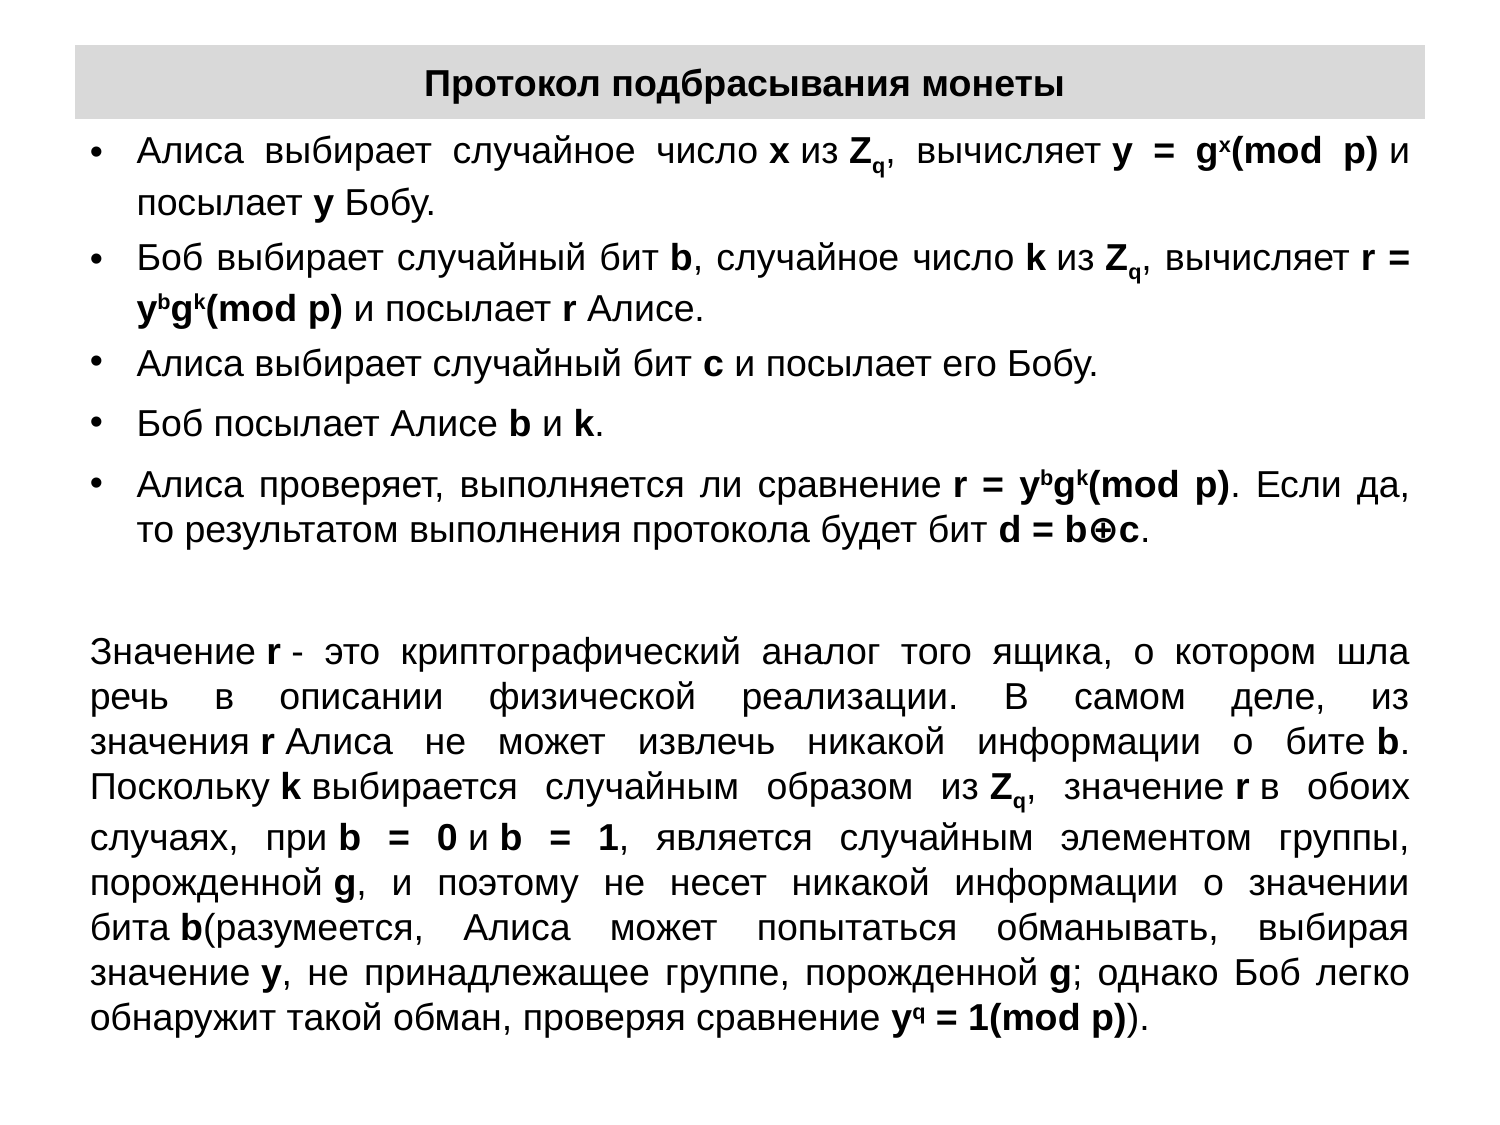

Протокол подбрасывания монеты
Алиса выбирает случайное число x из Zq, вычисляет y = gx(mod p) и посылает y Бобу.
Боб выбирает случайный бит b, случайное число k из Zq, вычисляет r = ybgk(mod p) и посылает r Алисе.
Алиса выбирает случайный бит c и посылает его Бобу.
Боб посылает Алисе b и k.
Алиса проверяет, выполняется ли сравнение r = ybgk(mod p). Если да, то результатом выполнения протокола будет бит d = b⊕c.
Значение r - это криптографический аналог того ящика, о котором шла речь в описании физической реализации. В самом деле, из значения r Алиса не может извлечь никакой информации о бите b. Поскольку k выбирается случайным образом из Zq, значение r в обоих случаях, при b = 0 и b = 1, является случайным элементом группы, порожденной g, и поэтому не несет никакой информации о значении бита b(разумеется, Алиса может попытаться обманывать, выбирая значение y, не принадлежащее группе, порожденной g; однако Боб легко обнаружит такой обман, проверяя сравнение yq = 1(mod p)).